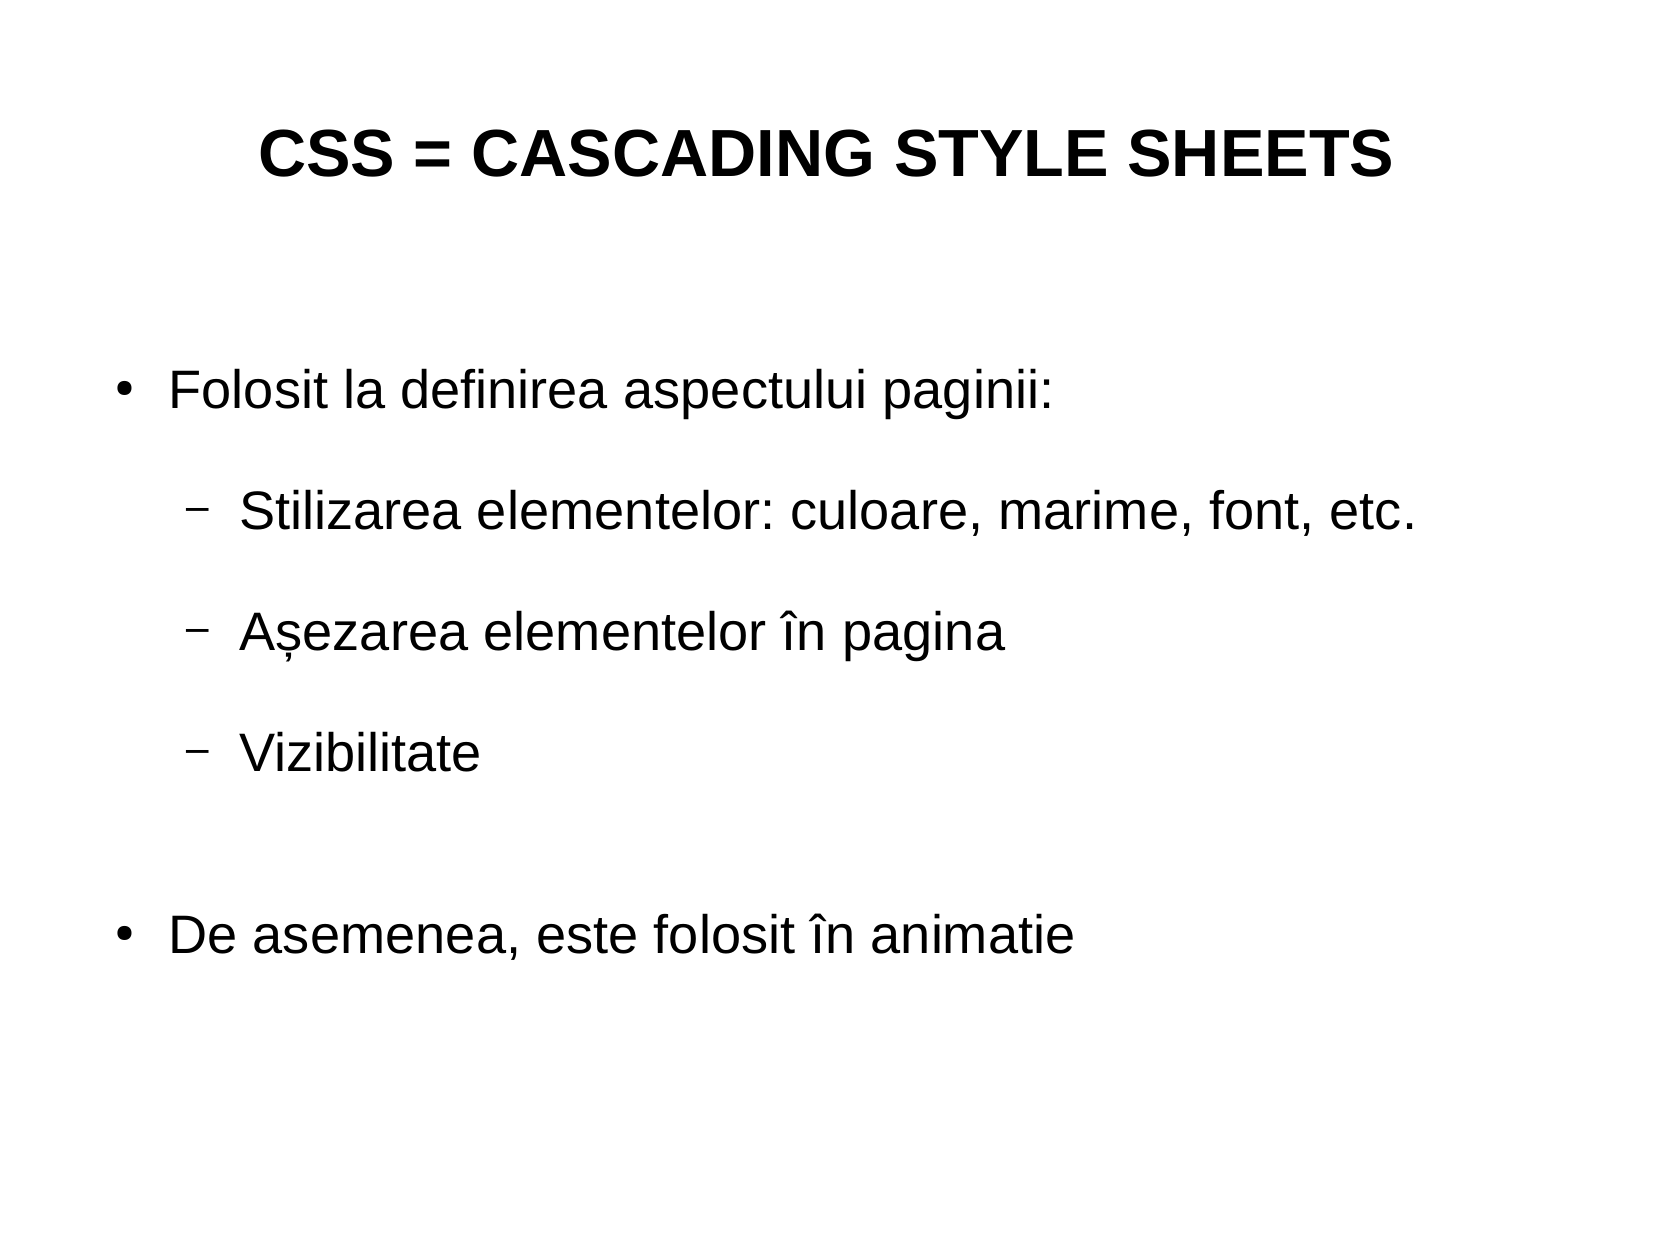

# CSS = CASCADING STYLE SHEETS
Folosit la definirea aspectului paginii:
Stilizarea elementelor: culoare, marime, font, etc.
Așezarea elementelor în pagina
Vizibilitate
De asemenea, este folosit în animatie